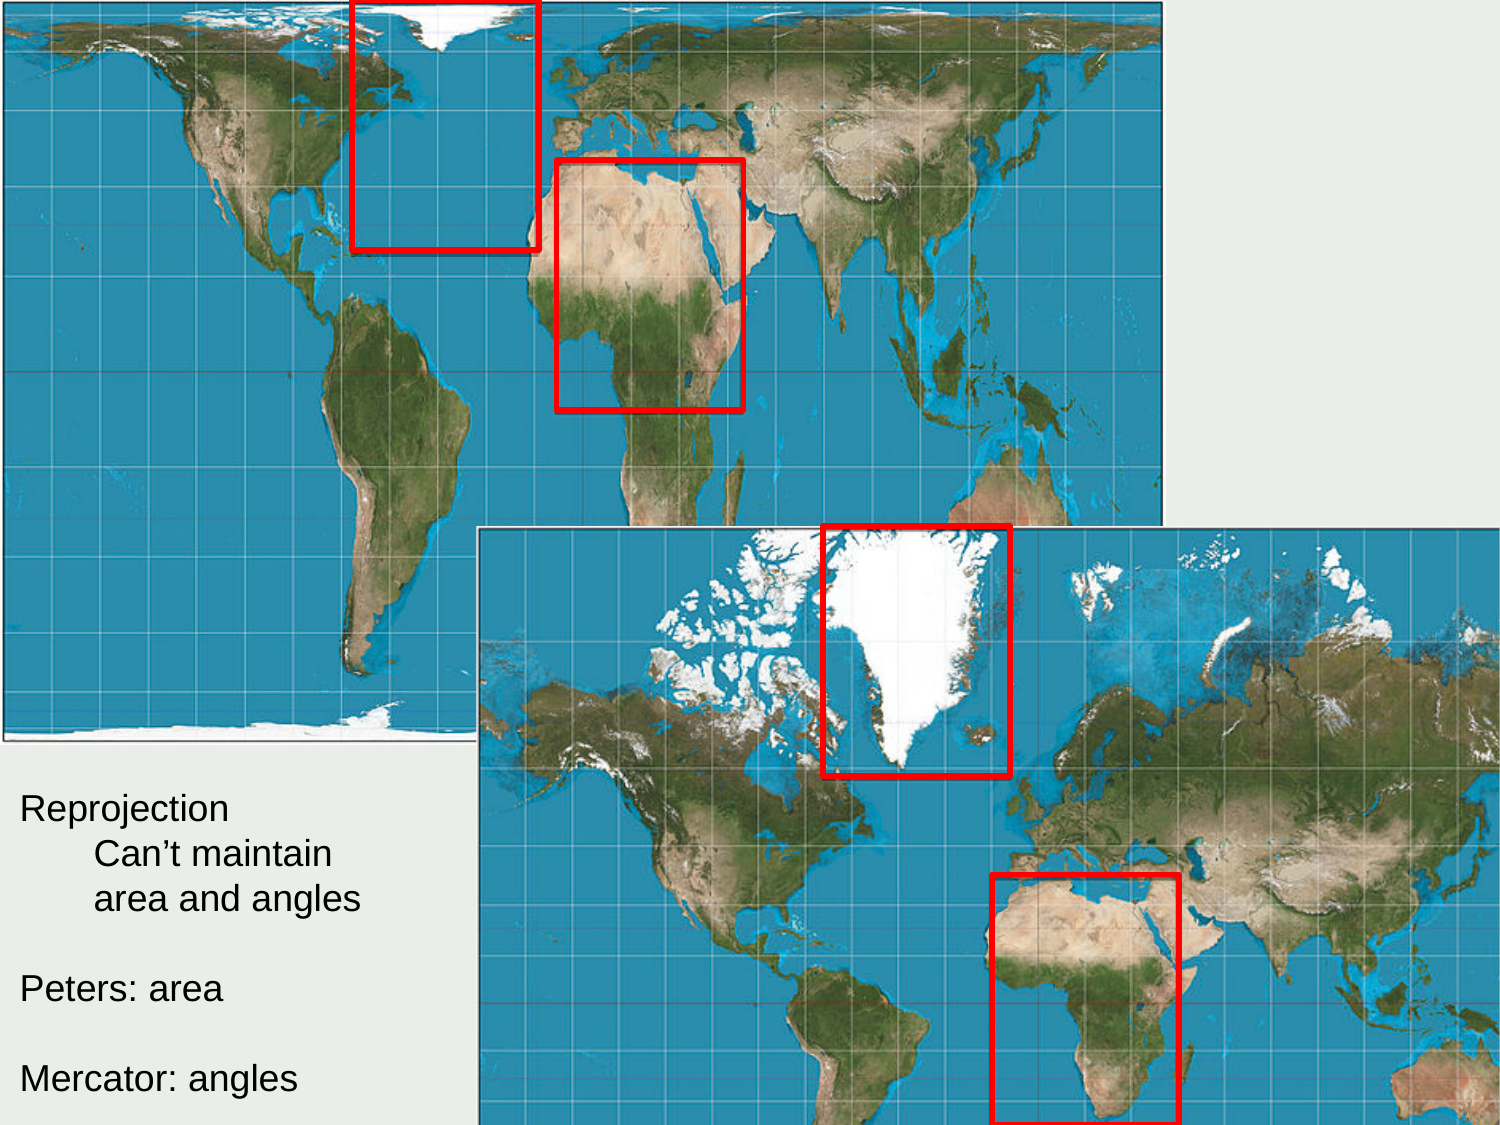

Projections etc.
Reprojection
	Can’t maintain
	area and angles
Peters: area
Mercator: angles